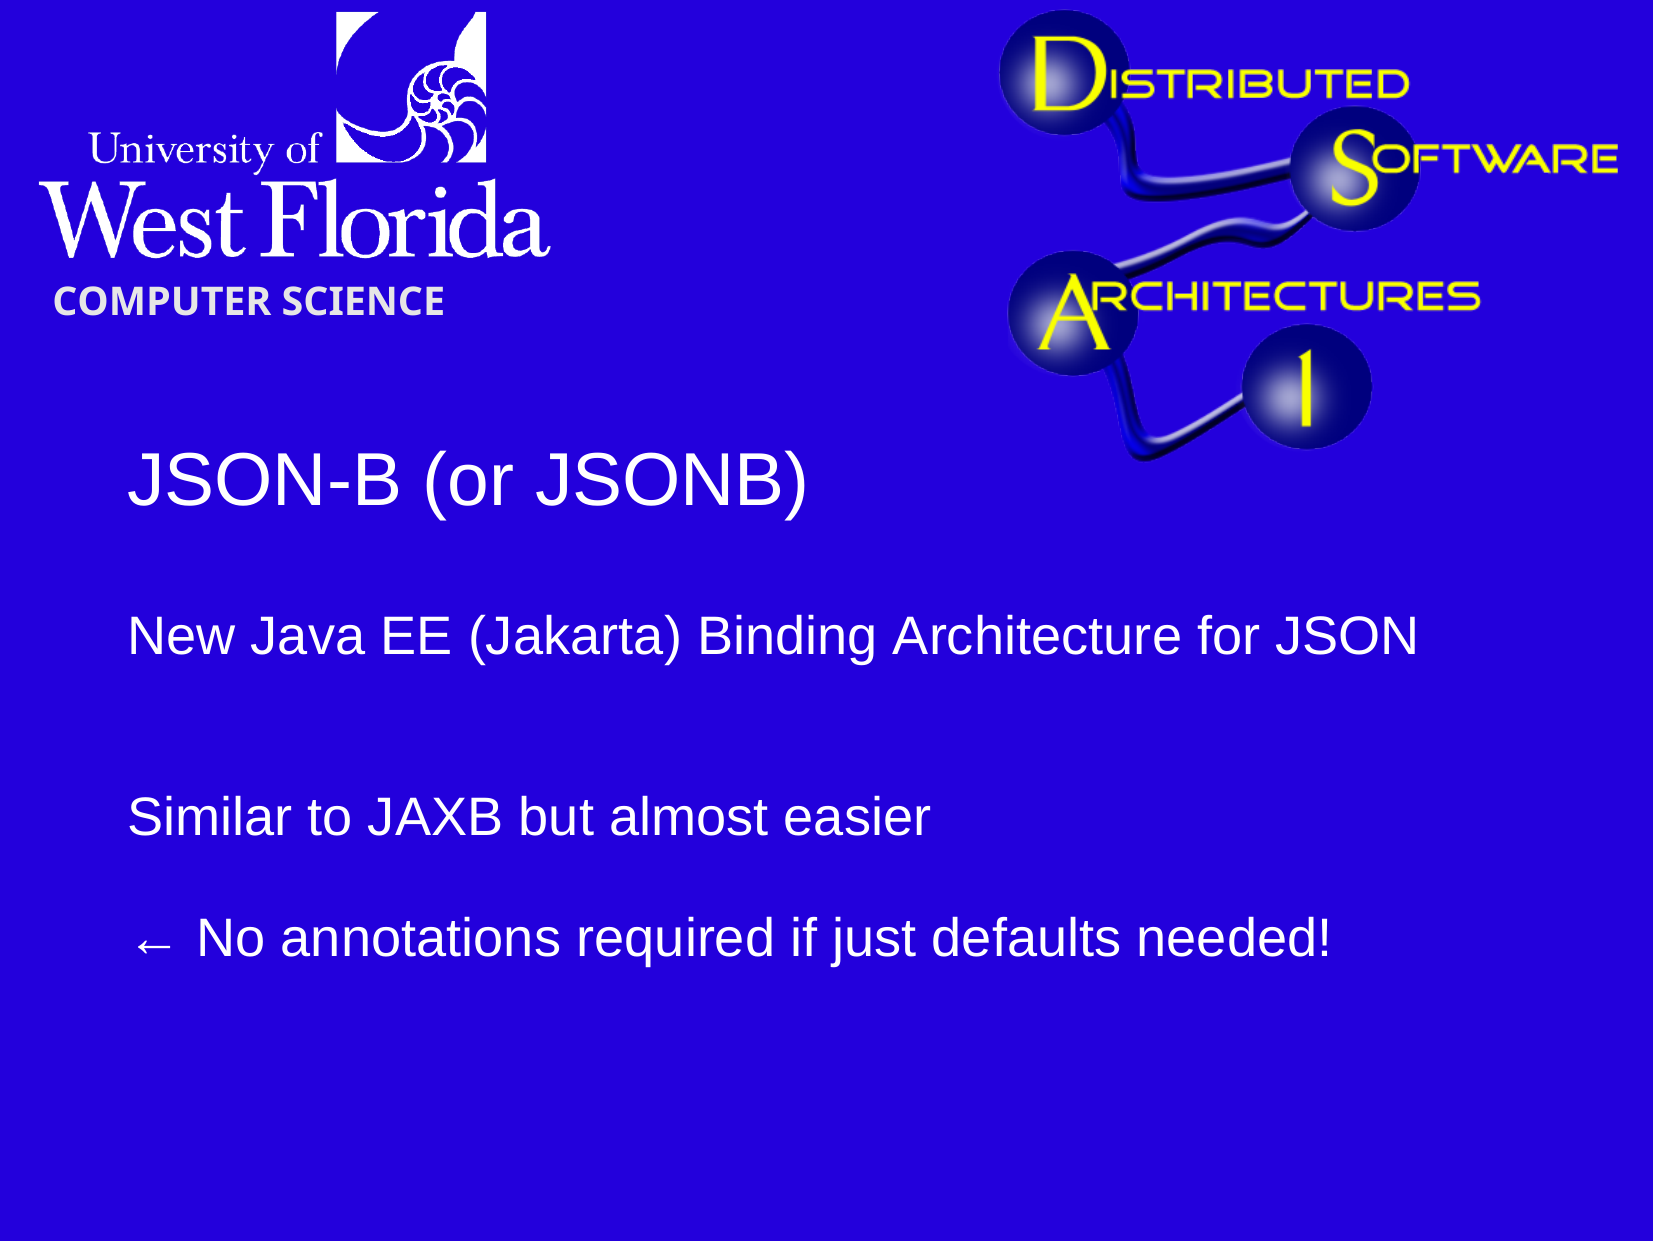

COMPUTER SCIENCE
JSON-B (or JSONB)
New Java EE (Jakarta) Binding Architecture for JSON
Similar to JAXB but almost easier
← No annotations required if just defaults needed!